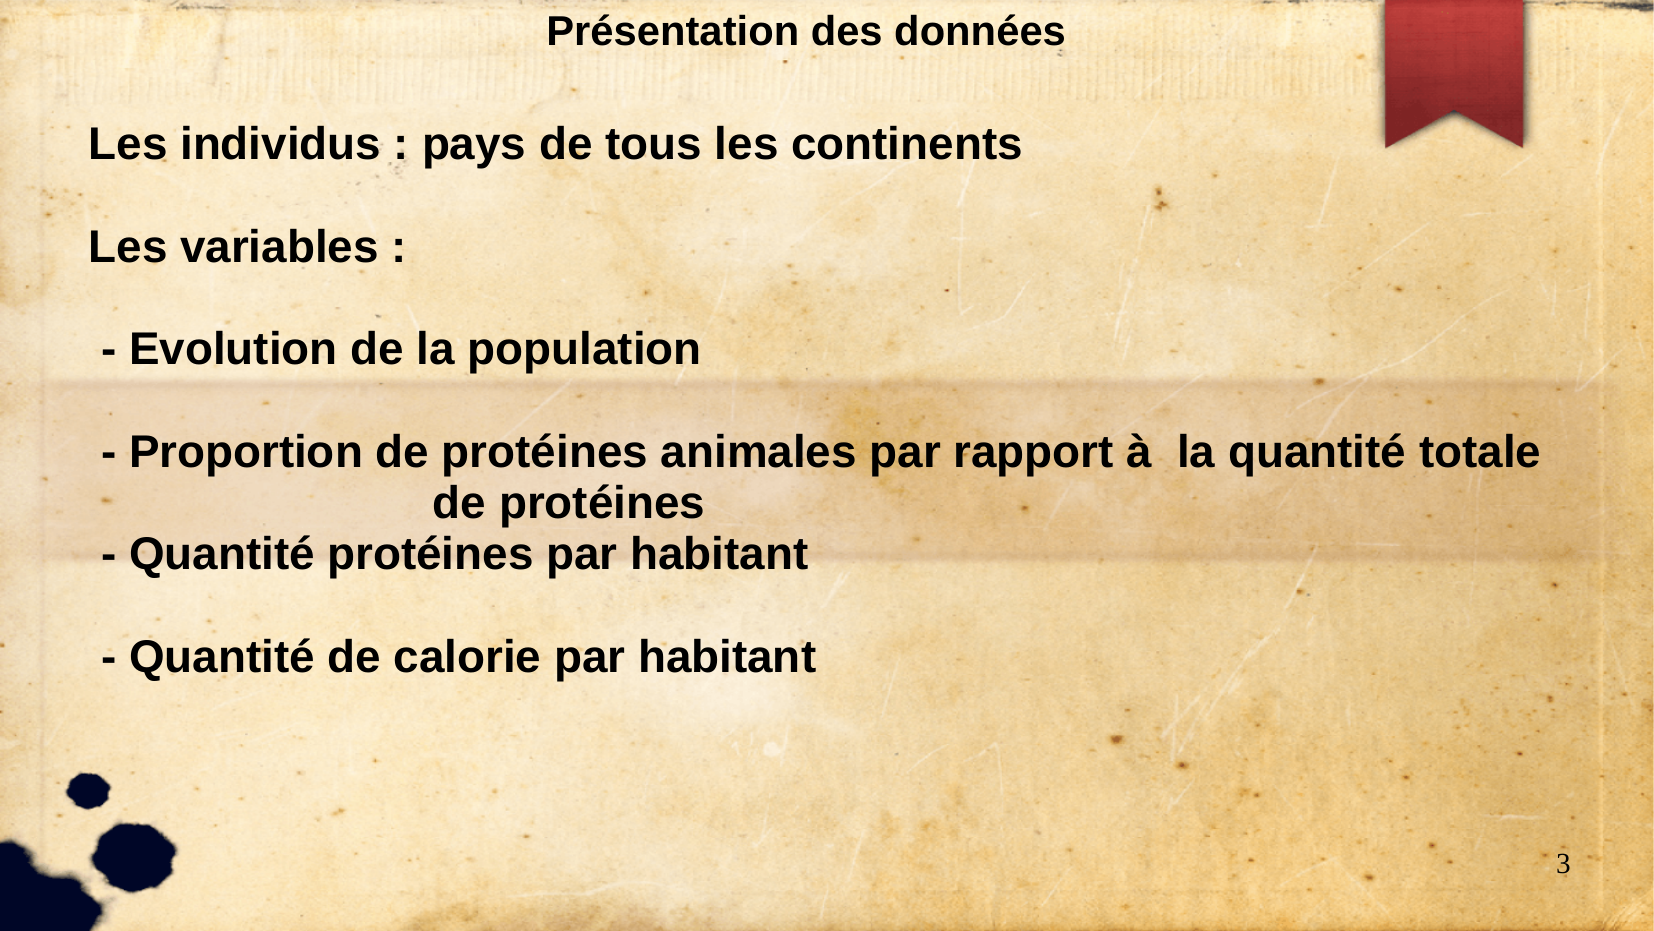

Présentation des données
#
Les individus : pays de tous les continents
Les variables :
 - Evolution de la population
 - Proportion de protéines animales par rapport à la quantité totale
 de protéines
 - Quantité protéines par habitant
 - Quantité de calorie par habitant
3